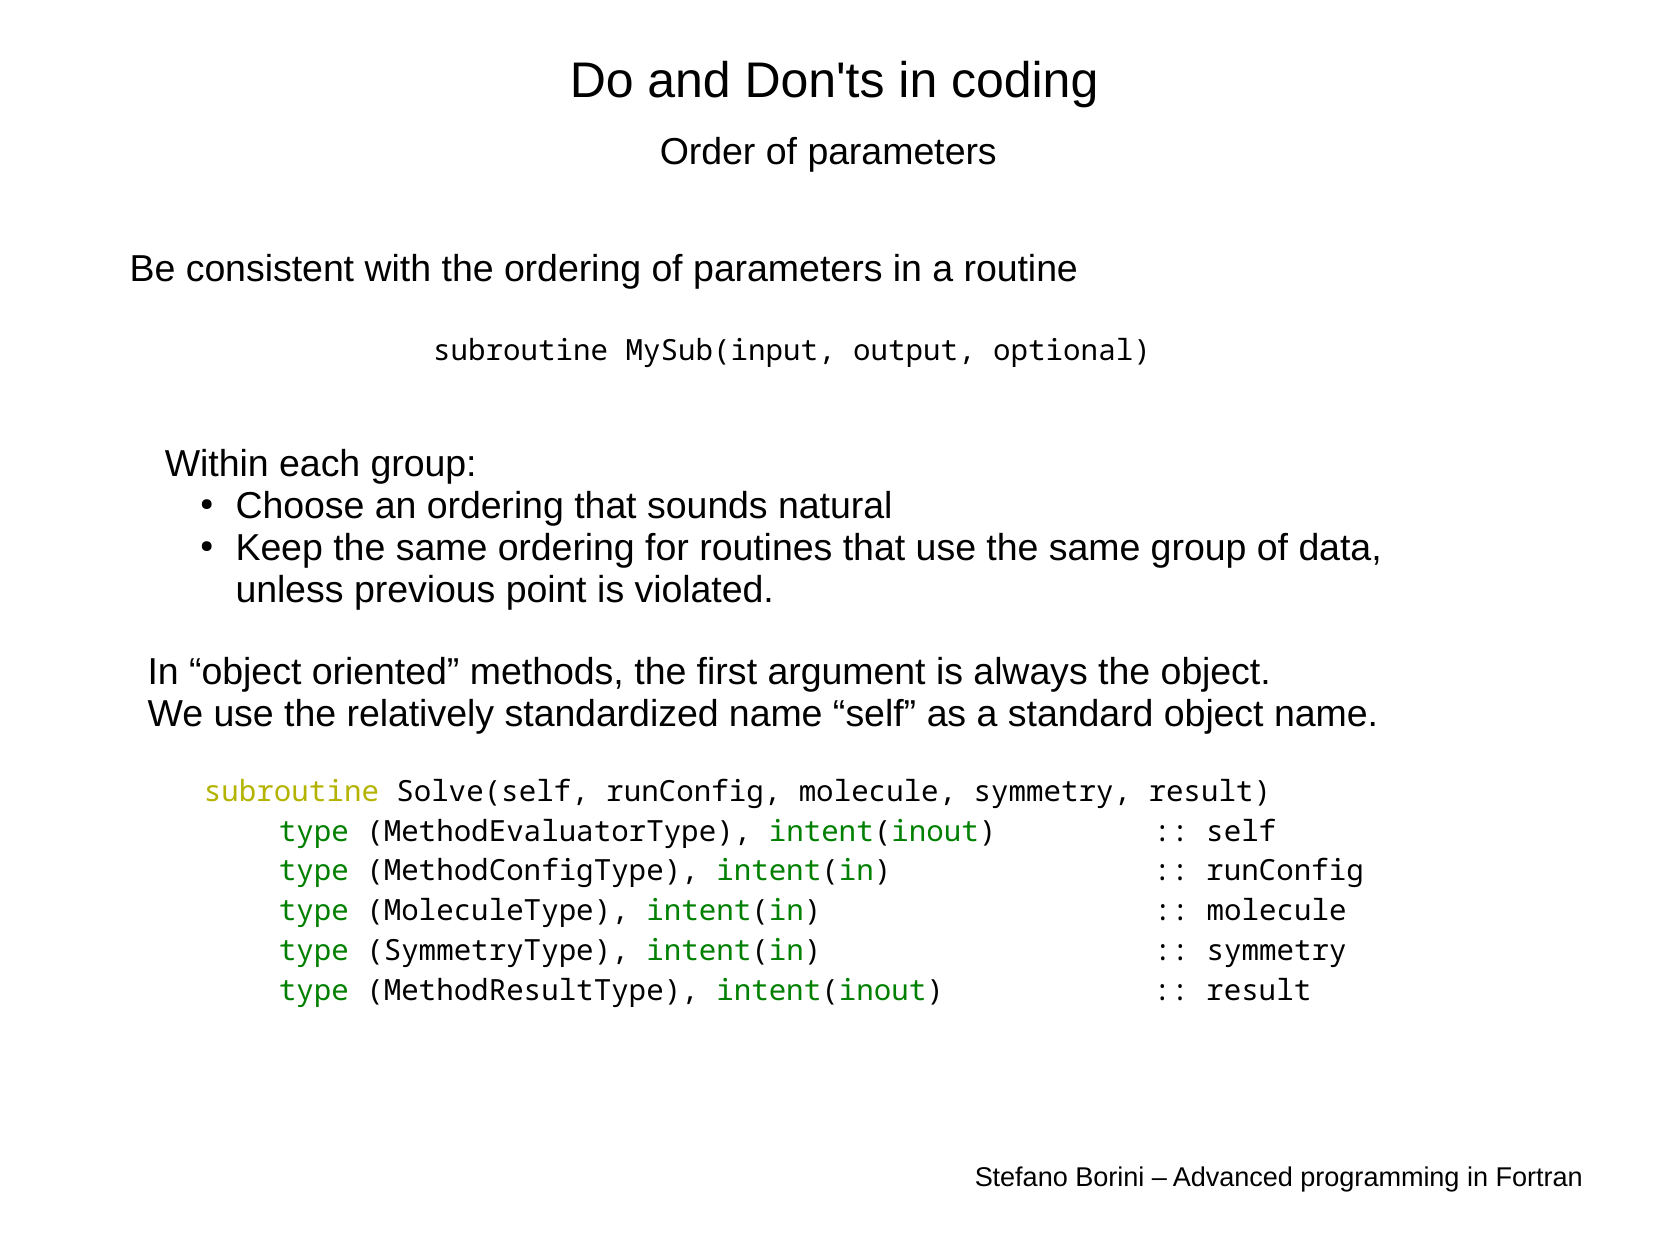

Do and Don'ts in coding
Order of parameters
Be consistent with the ordering of parameters in a routine
subroutine MySub(input, output, optional)
Within each group:
Choose an ordering that sounds natural
Keep the same ordering for routines that use the same group of data,
unless previous point is violated.
In “object oriented” methods, the first argument is always the object.
We use the relatively standardized name “self” as a standard object name.
subroutine Solve(self, runConfig, molecule, symmetry, result)
	type (MethodEvaluatorType), intent(inout) :: self
	type (MethodConfigType), intent(in) :: runConfig
	type (MoleculeType), intent(in) :: molecule
	type (SymmetryType), intent(in) :: symmetry
	type (MethodResultType), intent(inout) :: result
Stefano Borini – Advanced programming in Fortran